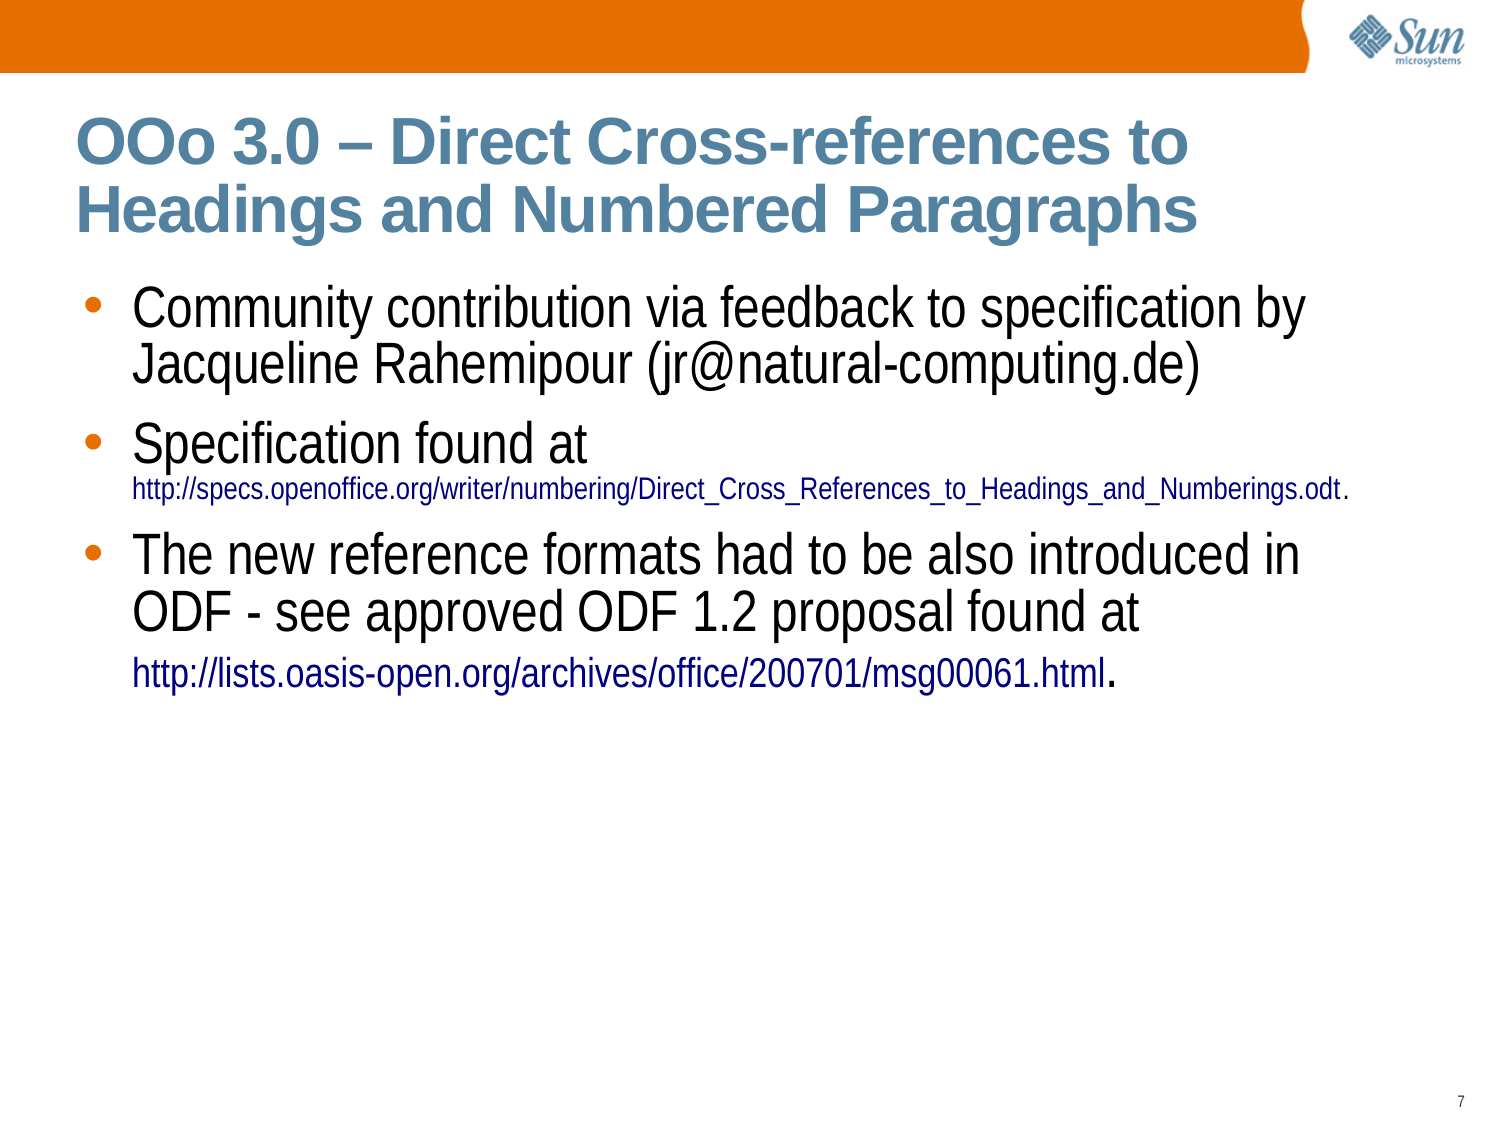

# OOo 3.0 – Direct Cross-references to Headings and Numbered Paragraphs
Community contribution via feedback to specification by Jacqueline Rahemipour (jr@natural-computing.de)
Specification found at http://specs.openoffice.org/writer/numbering/Direct_Cross_References_to_Headings_and_Numberings.odt.
The new reference formats had to be also introduced in ODF - see approved ODF 1.2 proposal found athttp://lists.oasis-open.org/archives/office/200701/msg00061.html.